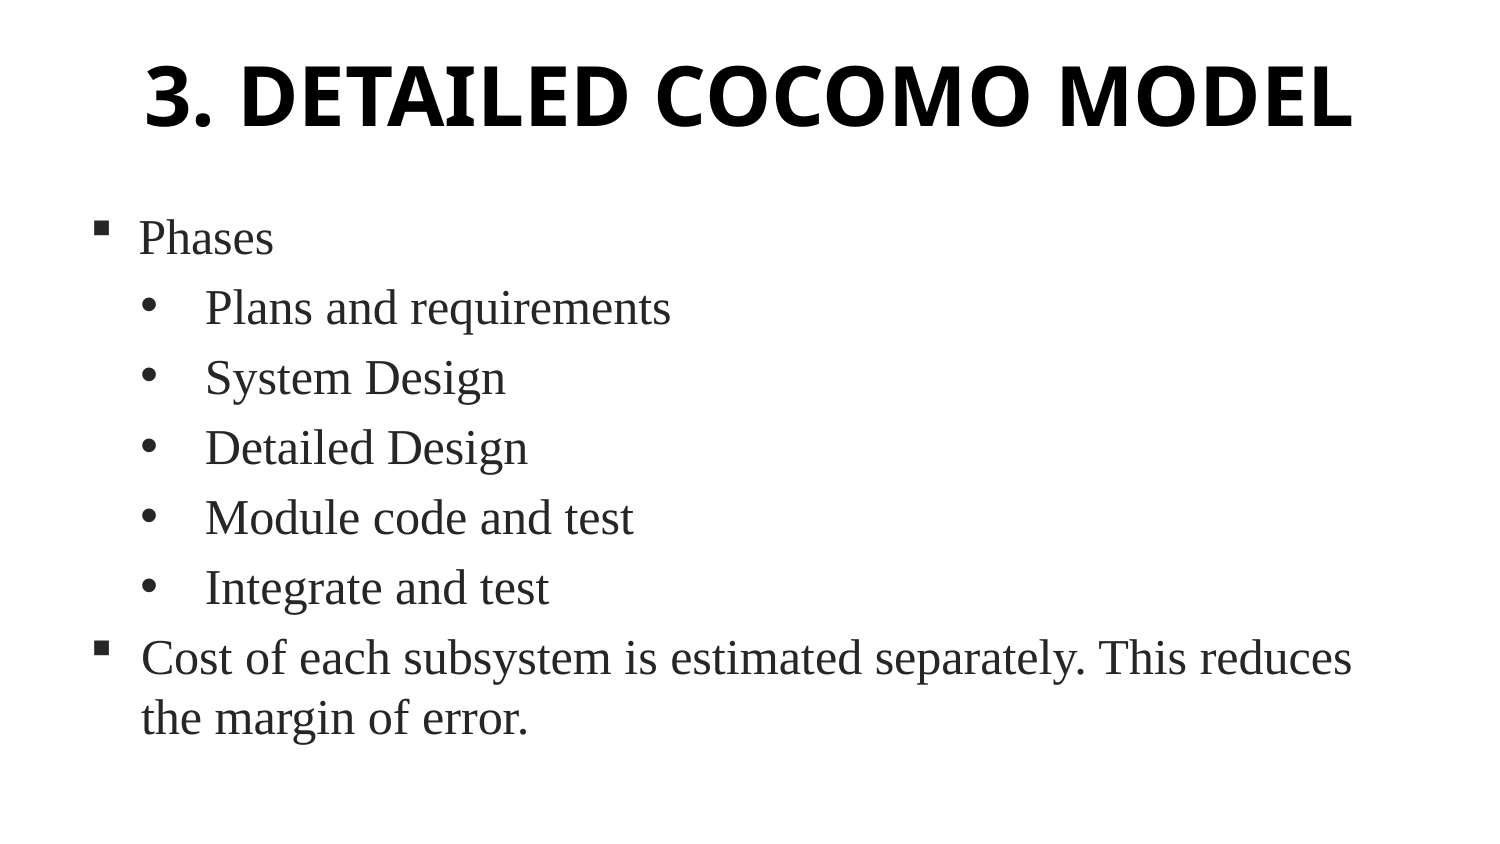

# 3. Detailed COCOMO Model
Phases
Plans and requirements
System Design
Detailed Design
Module code and test
Integrate and test
Cost of each subsystem is estimated separately. This reduces the margin of error.